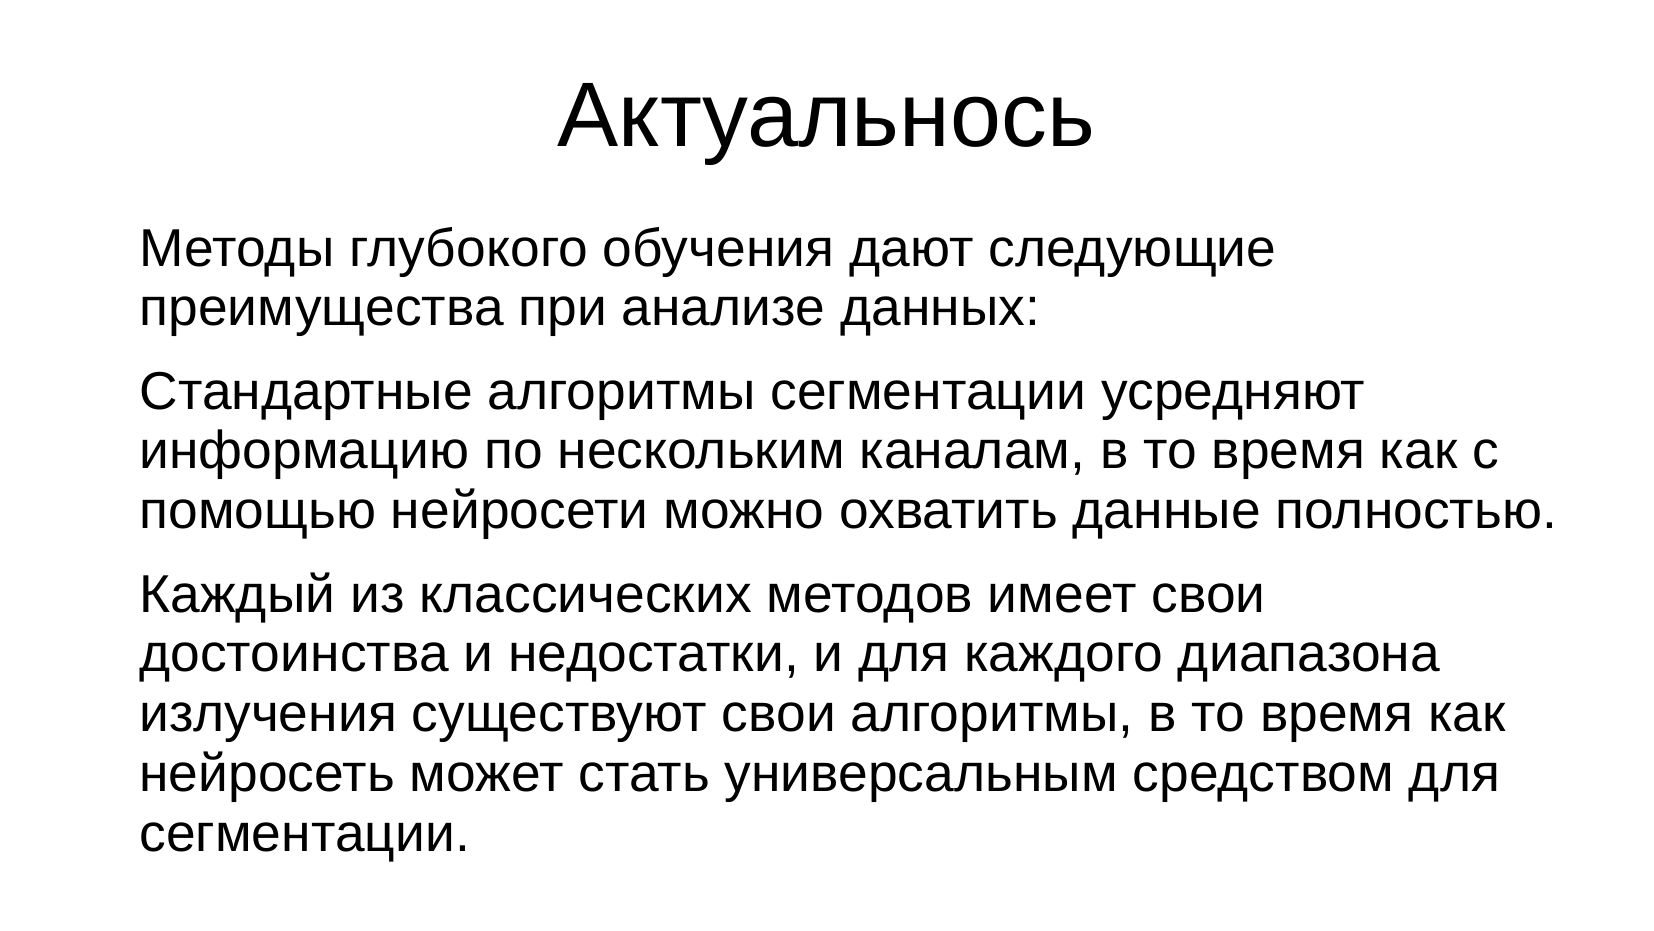

# Актуальнось
Методы глубокого обучения дают следующие преимущества при анализе данных:
Стандартные алгоритмы сегментации усредняют информацию по нескольким каналам, в то время как с помощью нейросети можно охватить данные полностью.
Каждый из классических методов имеет свои достоинства и недостатки, и для каждого диапазона излучения существуют свои алгоритмы, в то время как нейросеть может стать универсальным средством для сегментации.